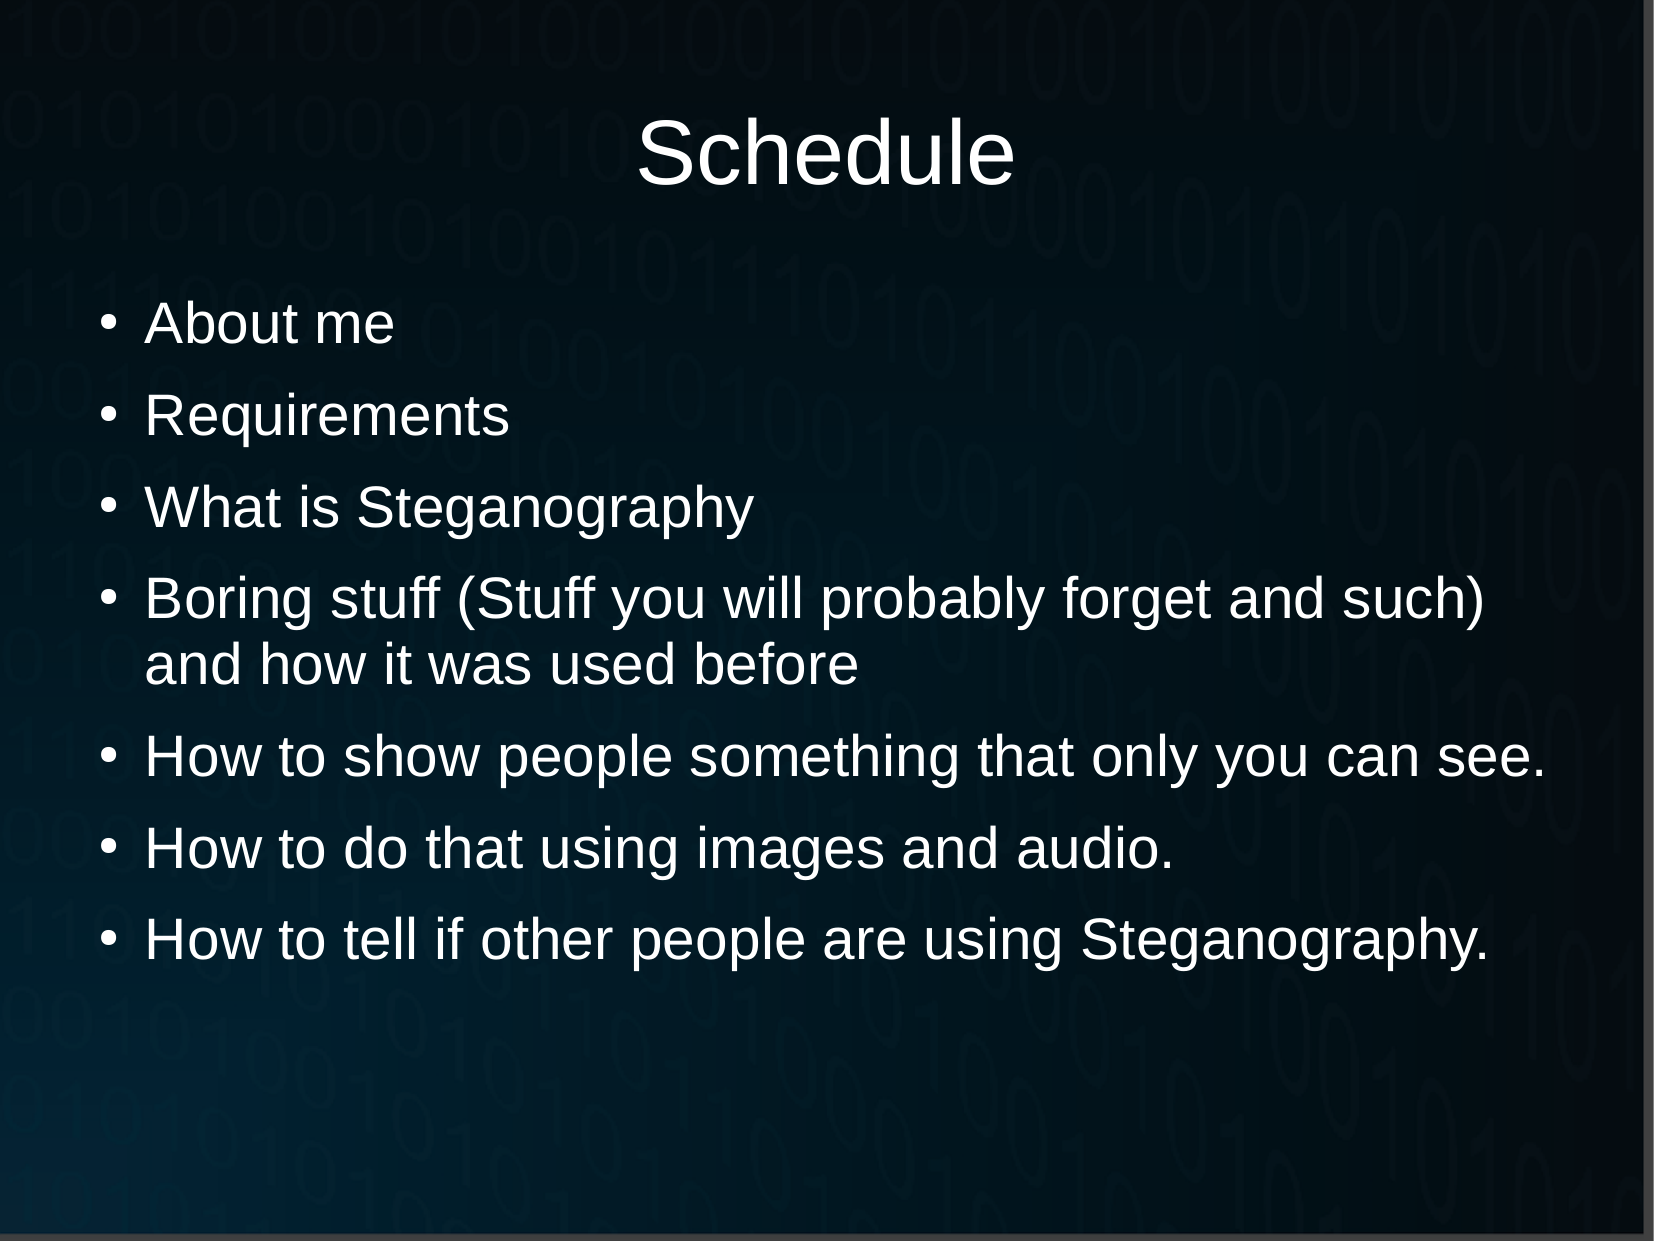

# Schedule
About me
Requirements
What is Steganography
Boring stuff (Stuff you will probably forget and such) and how it was used before
How to show people something that only you can see.
How to do that using images and audio.
How to tell if other people are using Steganography.